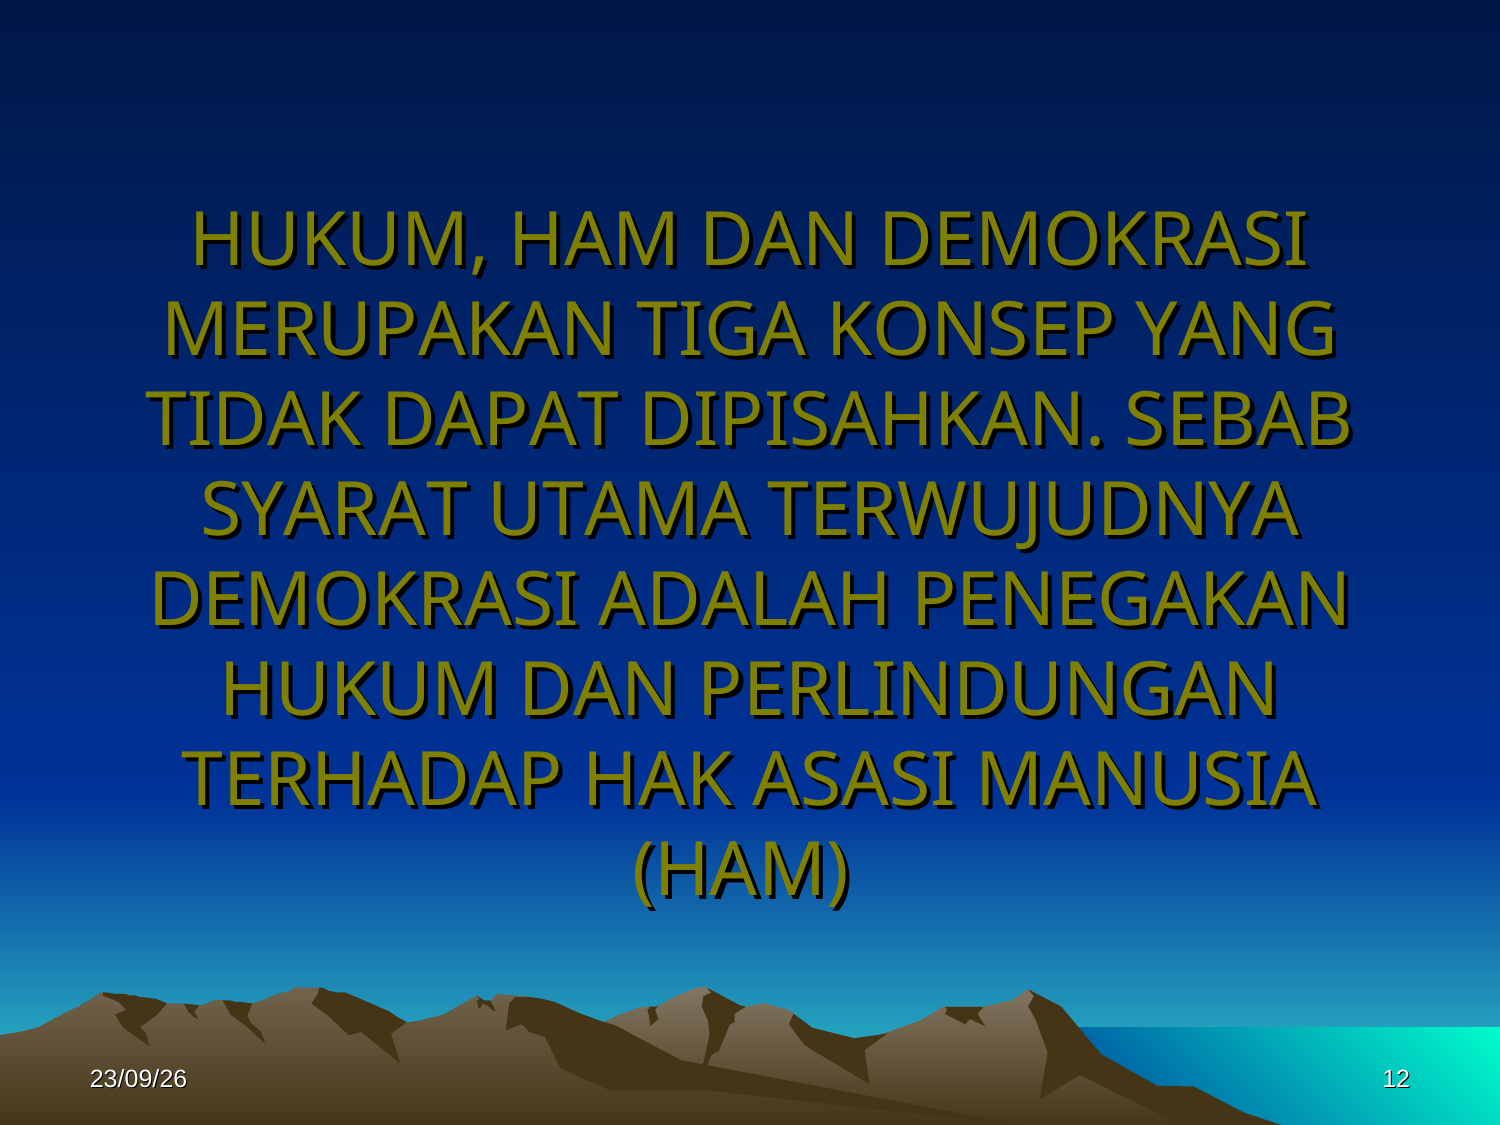

# HUKUM, HAM DAN DEMOKRASI MERUPAKAN TIGA KONSEP YANG TIDAK DAPAT DIPISAHKAN. SEBAB SYARAT UTAMA TERWUJUDNYA DEMOKRASI ADALAH PENEGAKAN HUKUM DAN PERLINDUNGAN TERHADAP HAK ASASI MANUSIA (HAM)
12